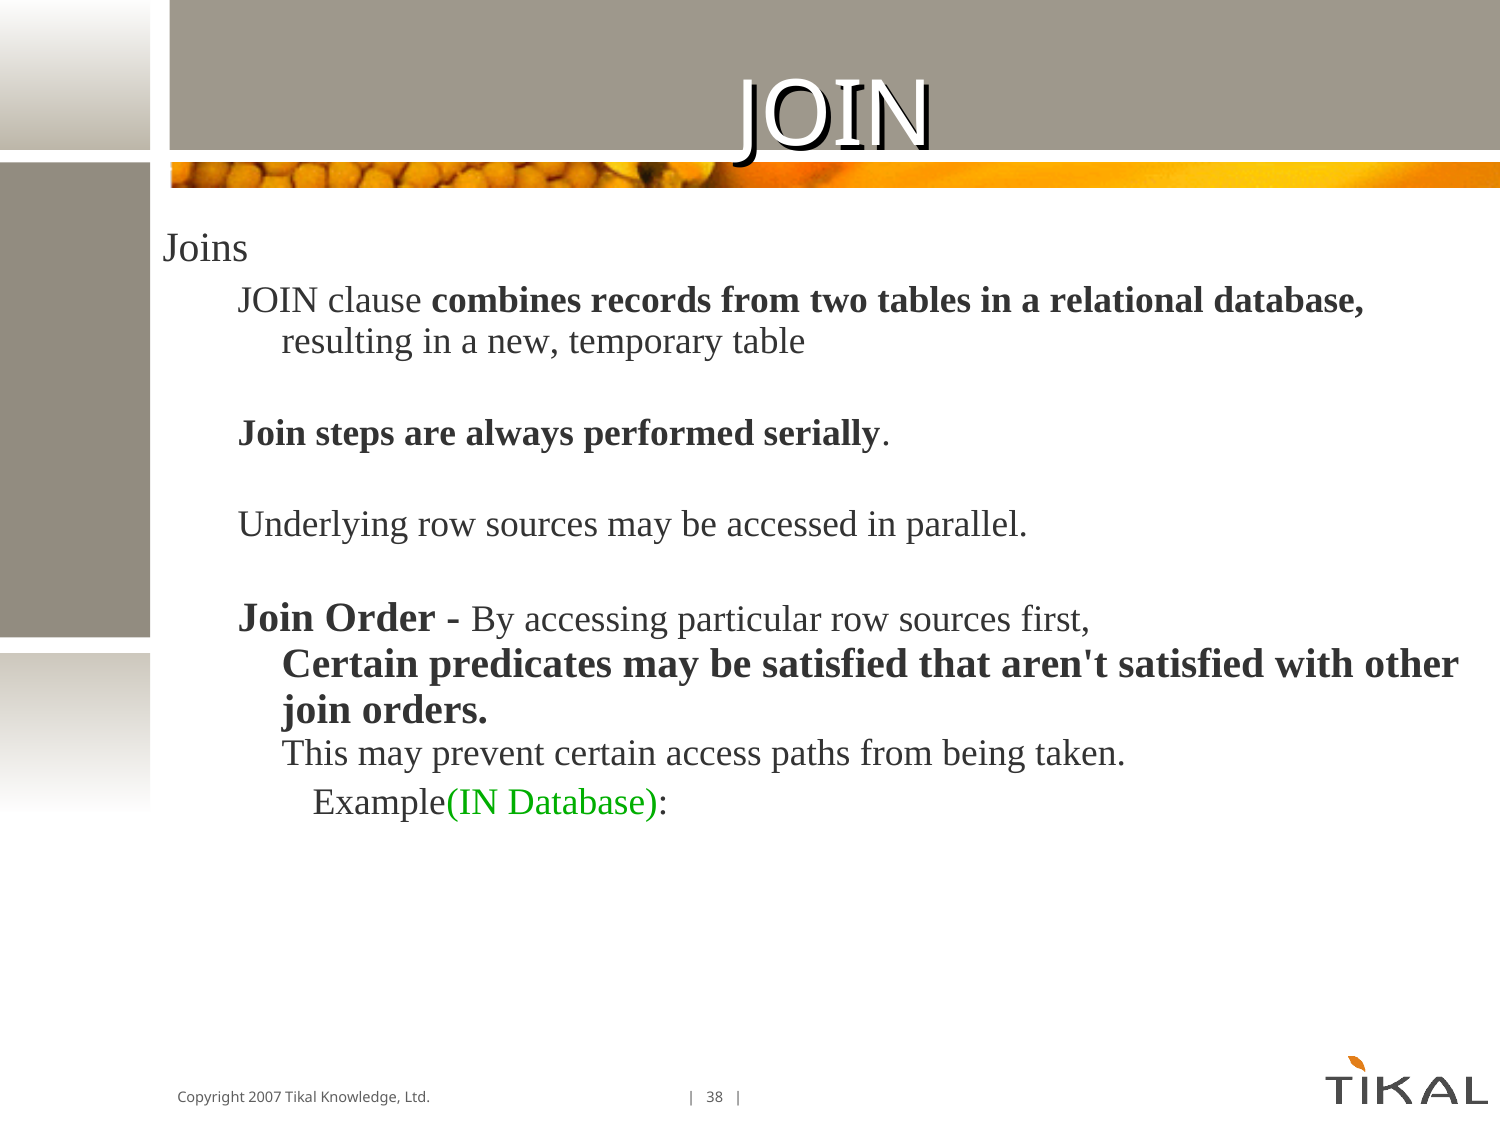

# JOIN
Joins
JOIN clause combines records from two tables in a relational database, resulting in a new, temporary table
Join steps are always performed serially.
Underlying row sources may be accessed in parallel.
Join Order - By accessing particular row sources first,
Certain predicates may be satisfied that aren't satisfied with other join orders.
This may prevent certain access paths from being taken.
Example(IN Database):